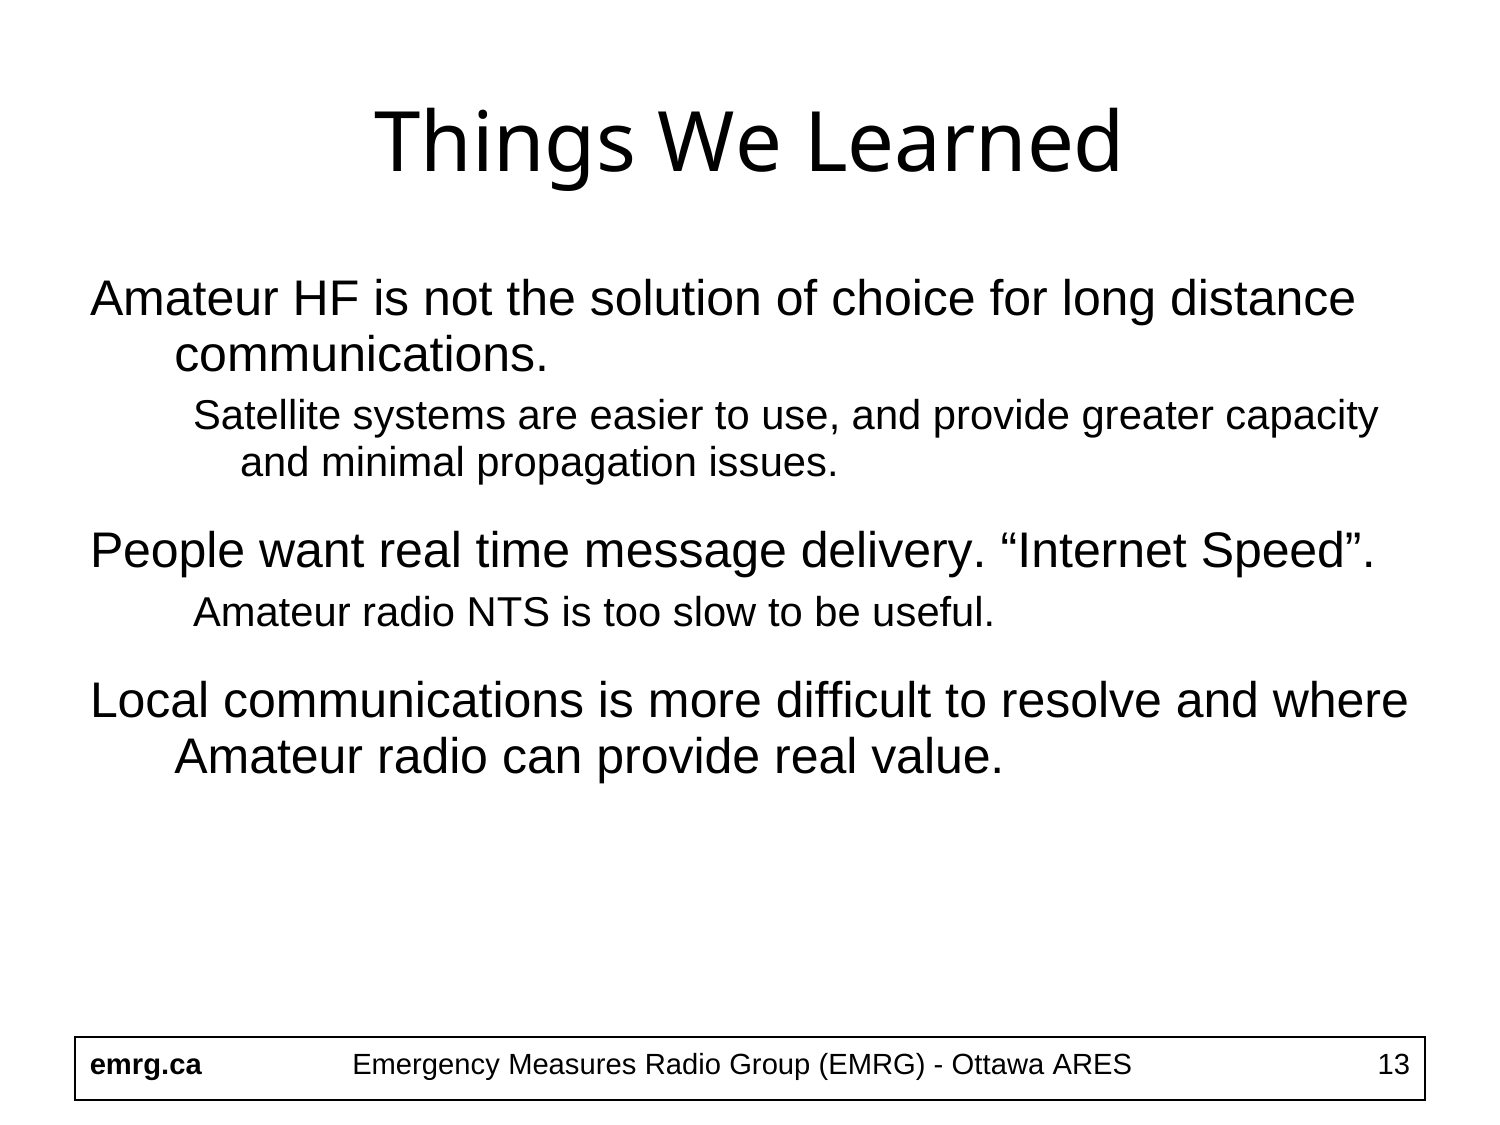

# Things We Learned
Amateur HF is not the solution of choice for long distance communications.
Satellite systems are easier to use, and provide greater capacity and minimal propagation issues.
People want real time message delivery. “Internet Speed”.
Amateur radio NTS is too slow to be useful.
Local communications is more difficult to resolve and where Amateur radio can provide real value.
Emergency Measures Radio Group (EMRG) - Ottawa ARES